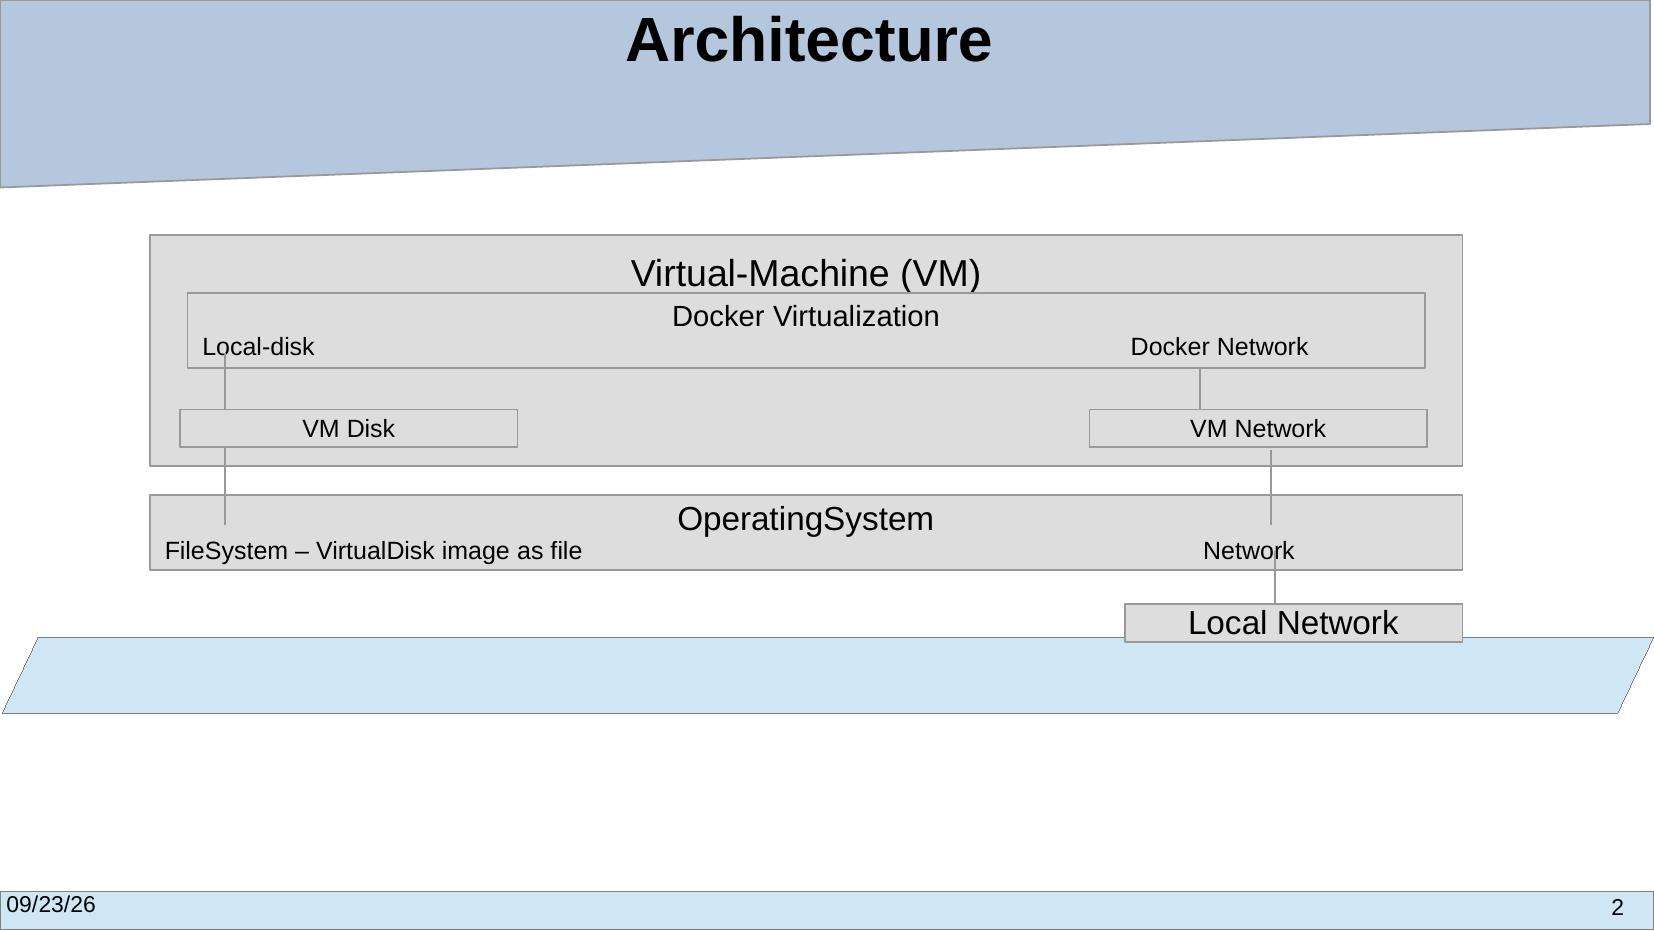

# Architecture
Virtual-Machine (VM)
Docker Virtualization
Local-disk Docker Network
VM Disk
VM Network
VM Network
OperatingSystem
FileSystem – VirtualDisk image as file Network
Local Network